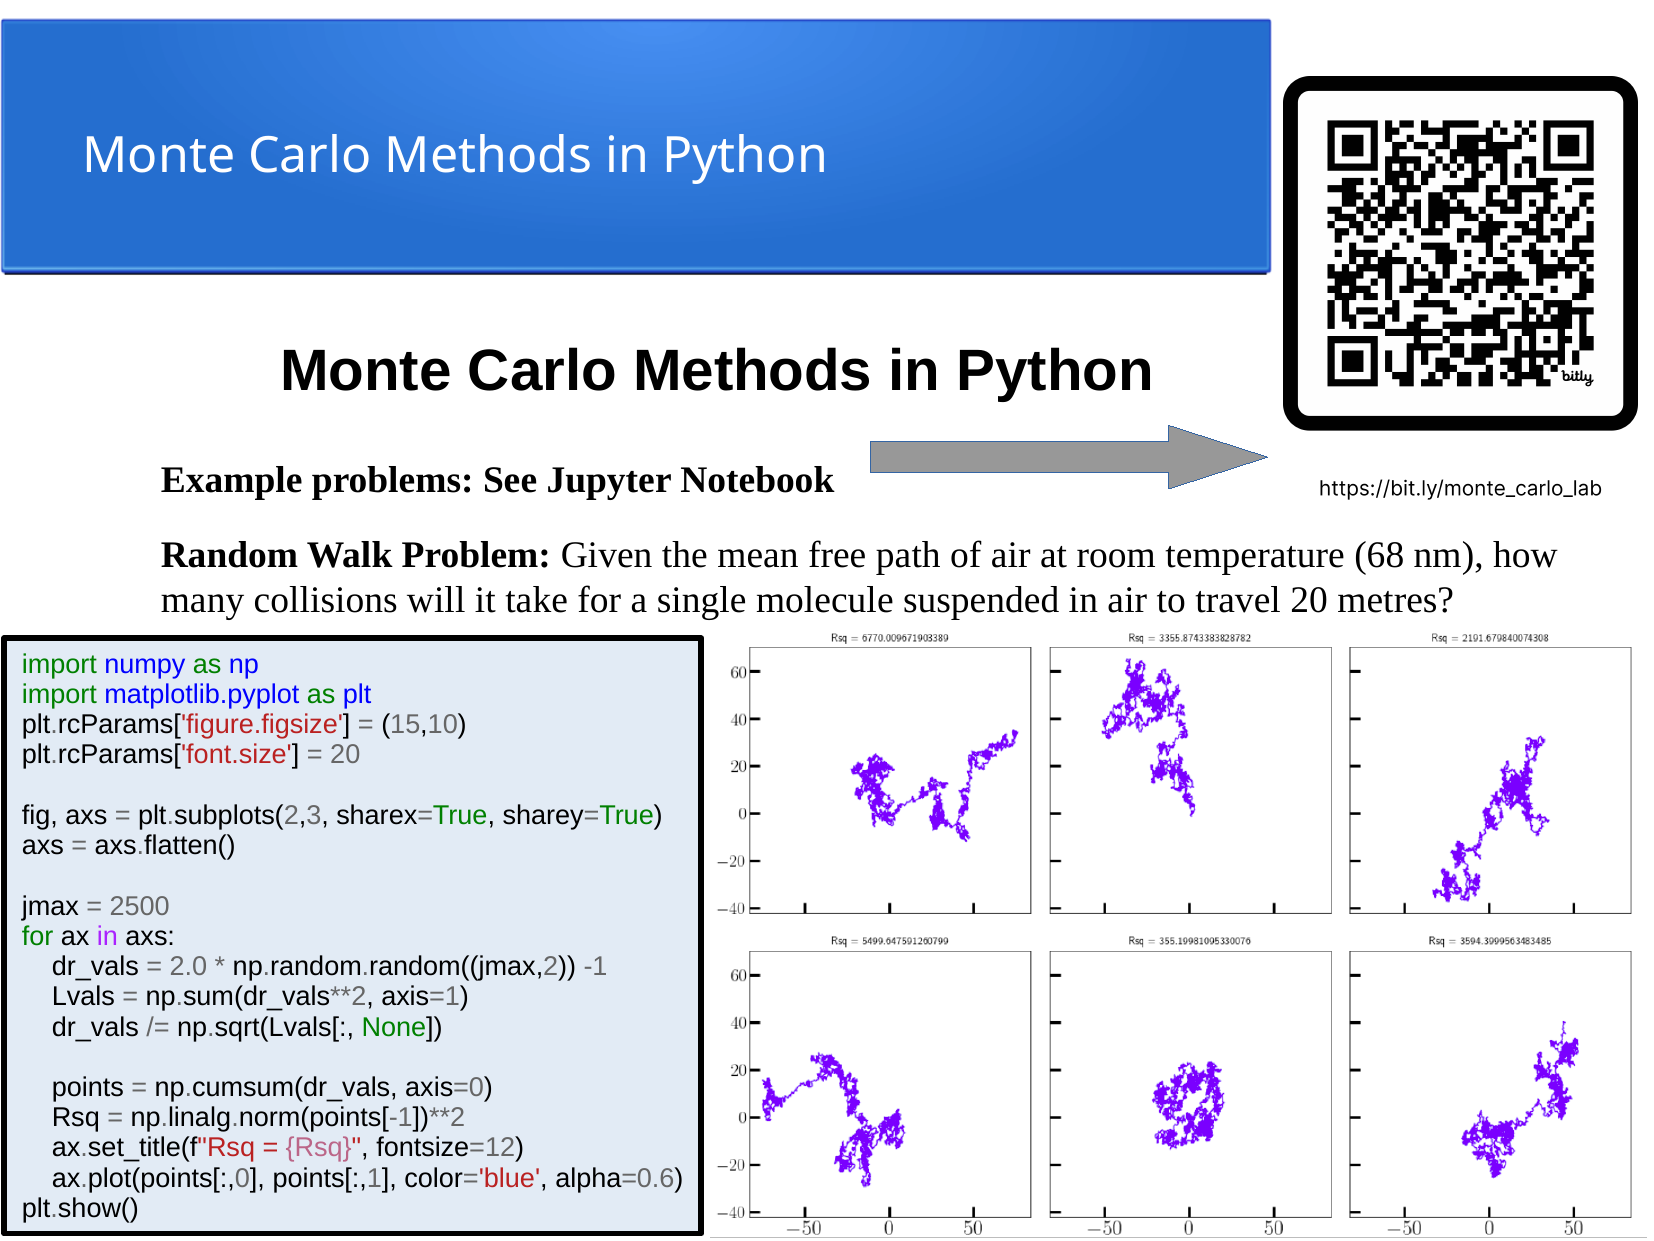

Monte Carlo Methods in Python
Monte Carlo Methods in Python
Example problems: See Jupyter Notebook
Random Walk Problem: Given the mean free path of air at room temperature (68 nm), how many collisions will it take for a single molecule suspended in air to travel 20 metres?
import numpy as np
import matplotlib.pyplot as plt
plt.rcParams['figure.figsize'] = (15,10)
plt.rcParams['font.size'] = 20
fig, axs = plt.subplots(2,3, sharex=True, sharey=True)
axs = axs.flatten()
jmax = 2500
for ax in axs:
 dr_vals = 2.0 * np.random.random((jmax,2)) -1
 Lvals = np.sum(dr_vals**2, axis=1)
 dr_vals /= np.sqrt(Lvals[:, None])
 points = np.cumsum(dr_vals, axis=0)
 Rsq = np.linalg.norm(points[-1])**2
 ax.set_title(f"Rsq = {Rsq}", fontsize=12)
 ax.plot(points[:,0], points[:,1], color='blue', alpha=0.6)
plt.show()